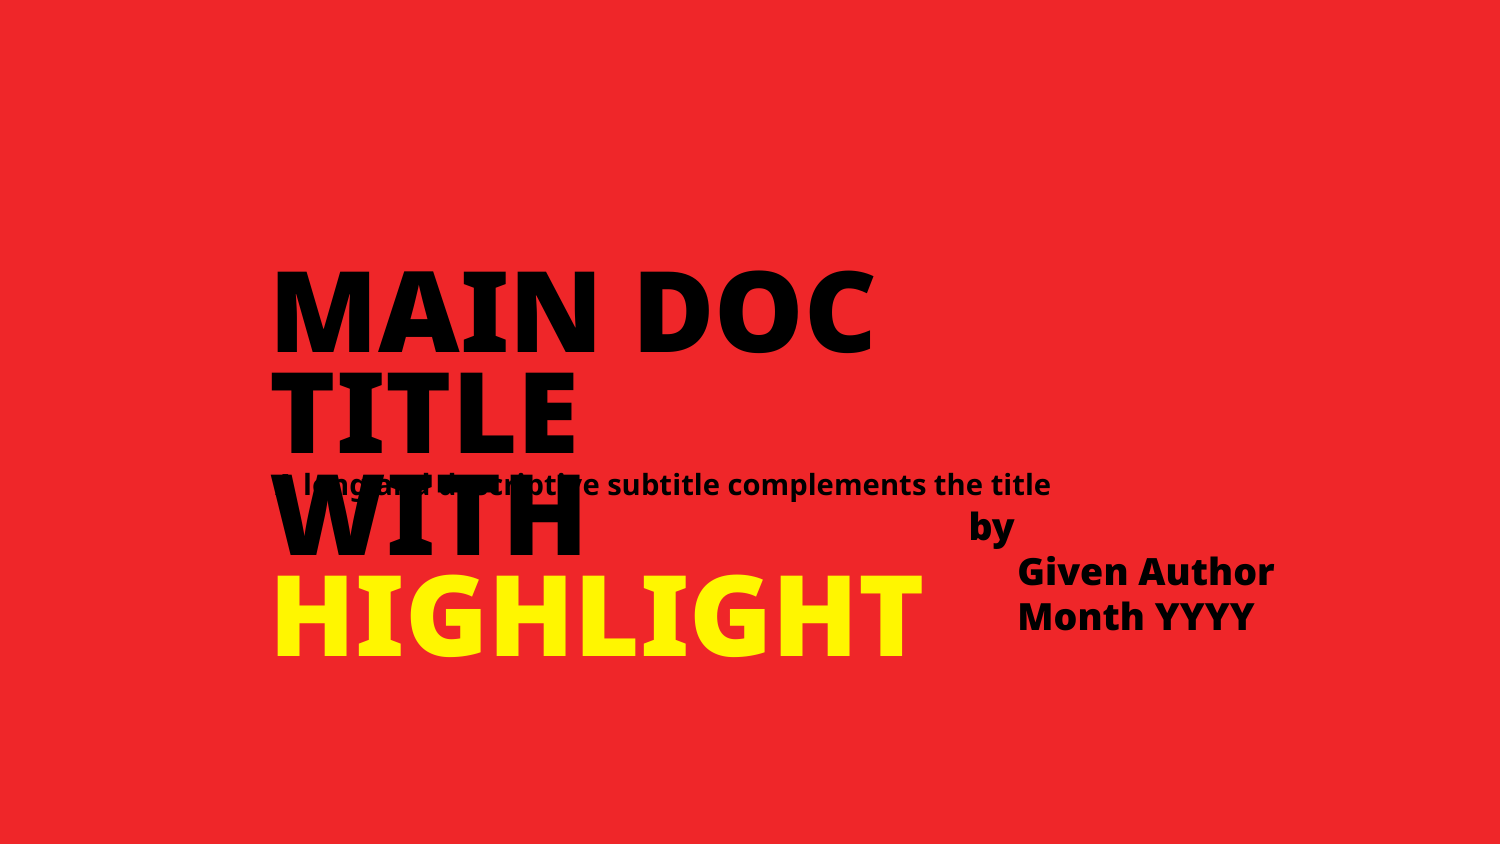

# MAIN DOC tITLE WITH HIGHLIGHT
A long and descriptive subtitle complements the title
by
 Given Author
 Month YYYY